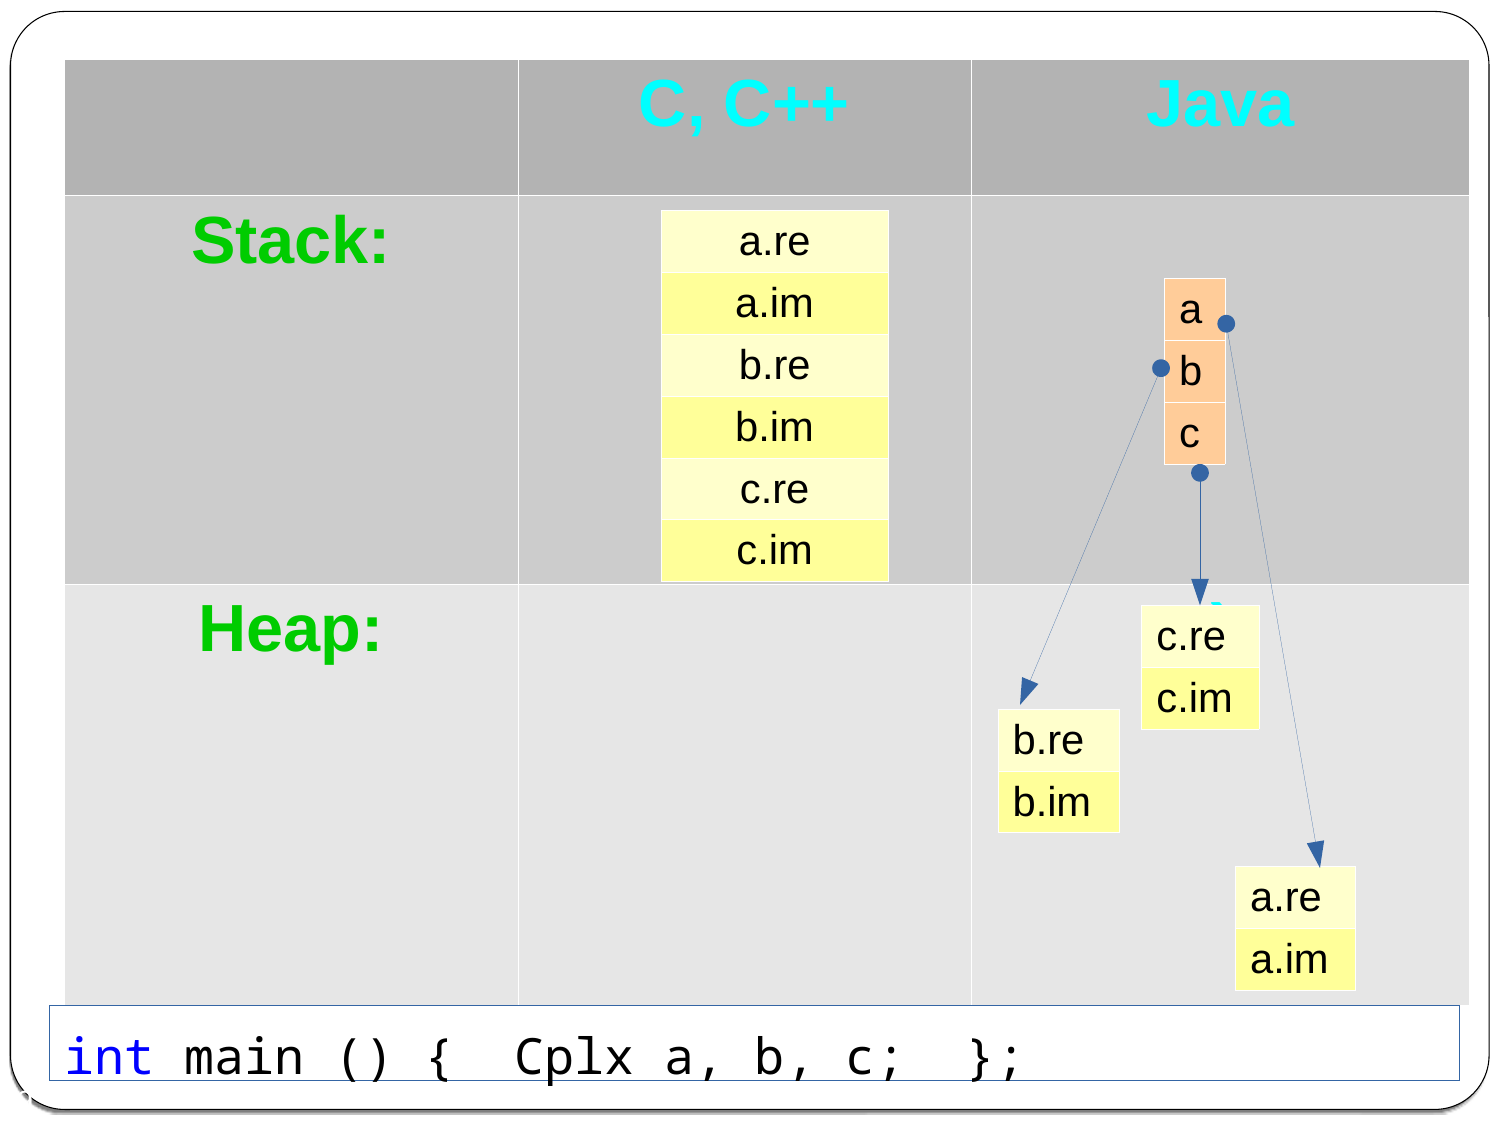

| | C, C++ | Java |
| --- | --- | --- |
| Stack: | | |
| Heap: | | ` |
| a.re |
| --- |
| a.im |
| b.re |
| b.im |
| c.re |
| c.im |
| a |
| --- |
| b |
| c |
| c.re |
| --- |
| c.im |
| b.re |
| --- |
| b.im |
| a.re |
| --- |
| a.im |
# int main () { Cplx a, b, c; };